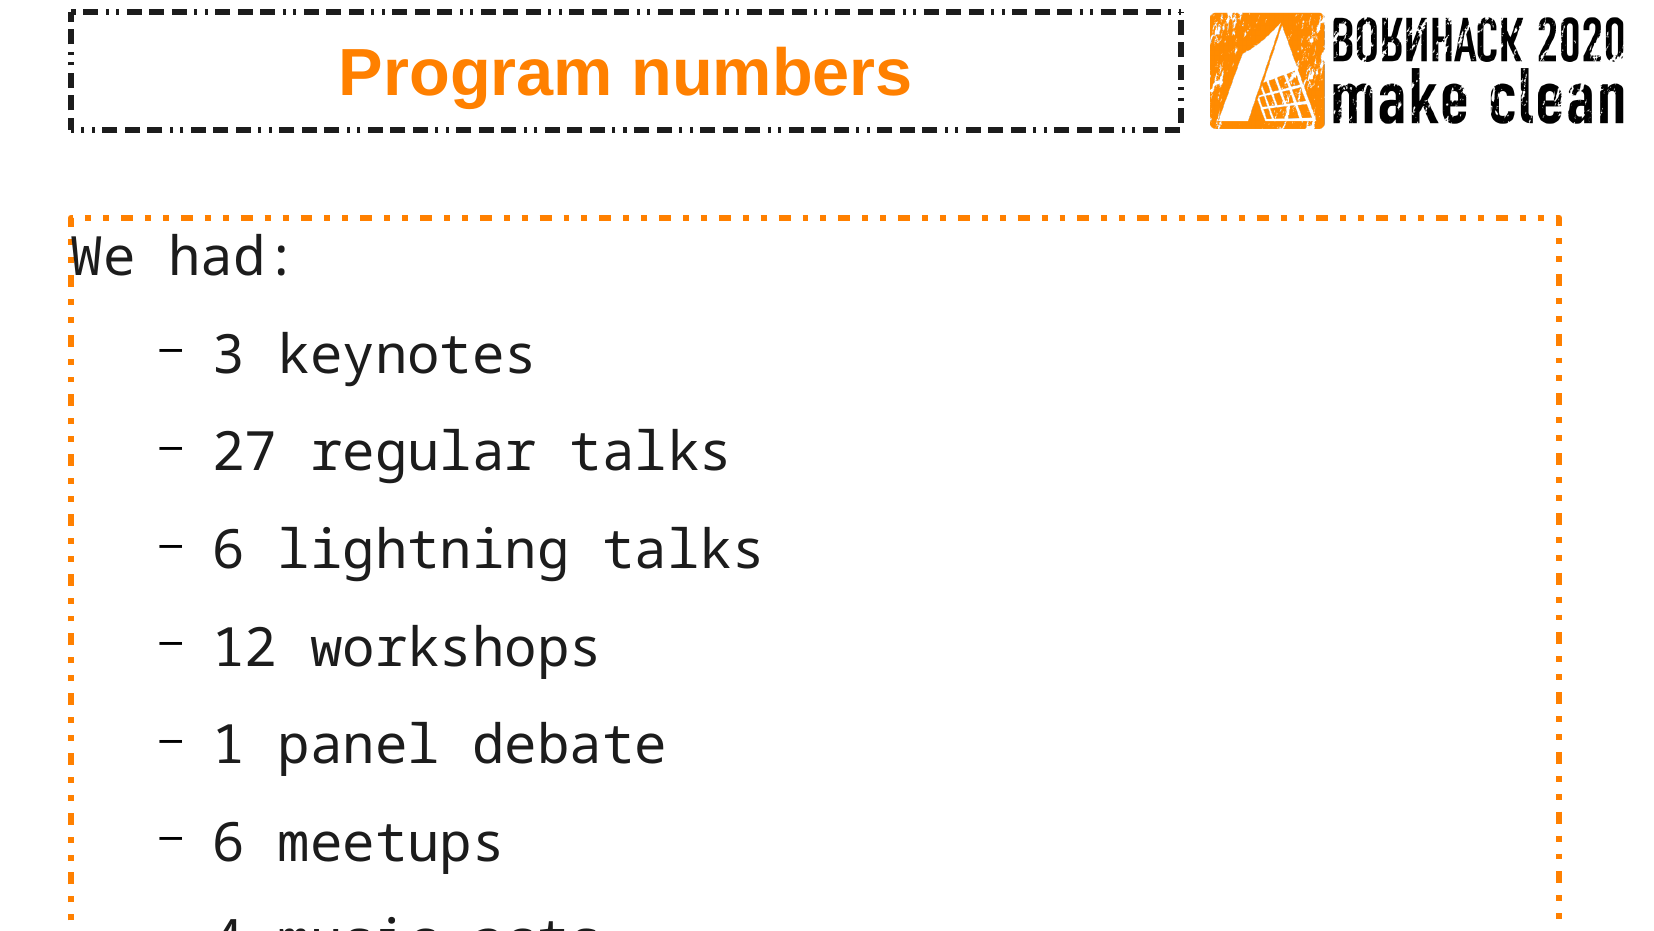

# Program numbers
We had:
3 keynotes
27 regular talks
6 lightning talks
12 workshops
1 panel debate
6 meetups
4 music acts
5 recreational events